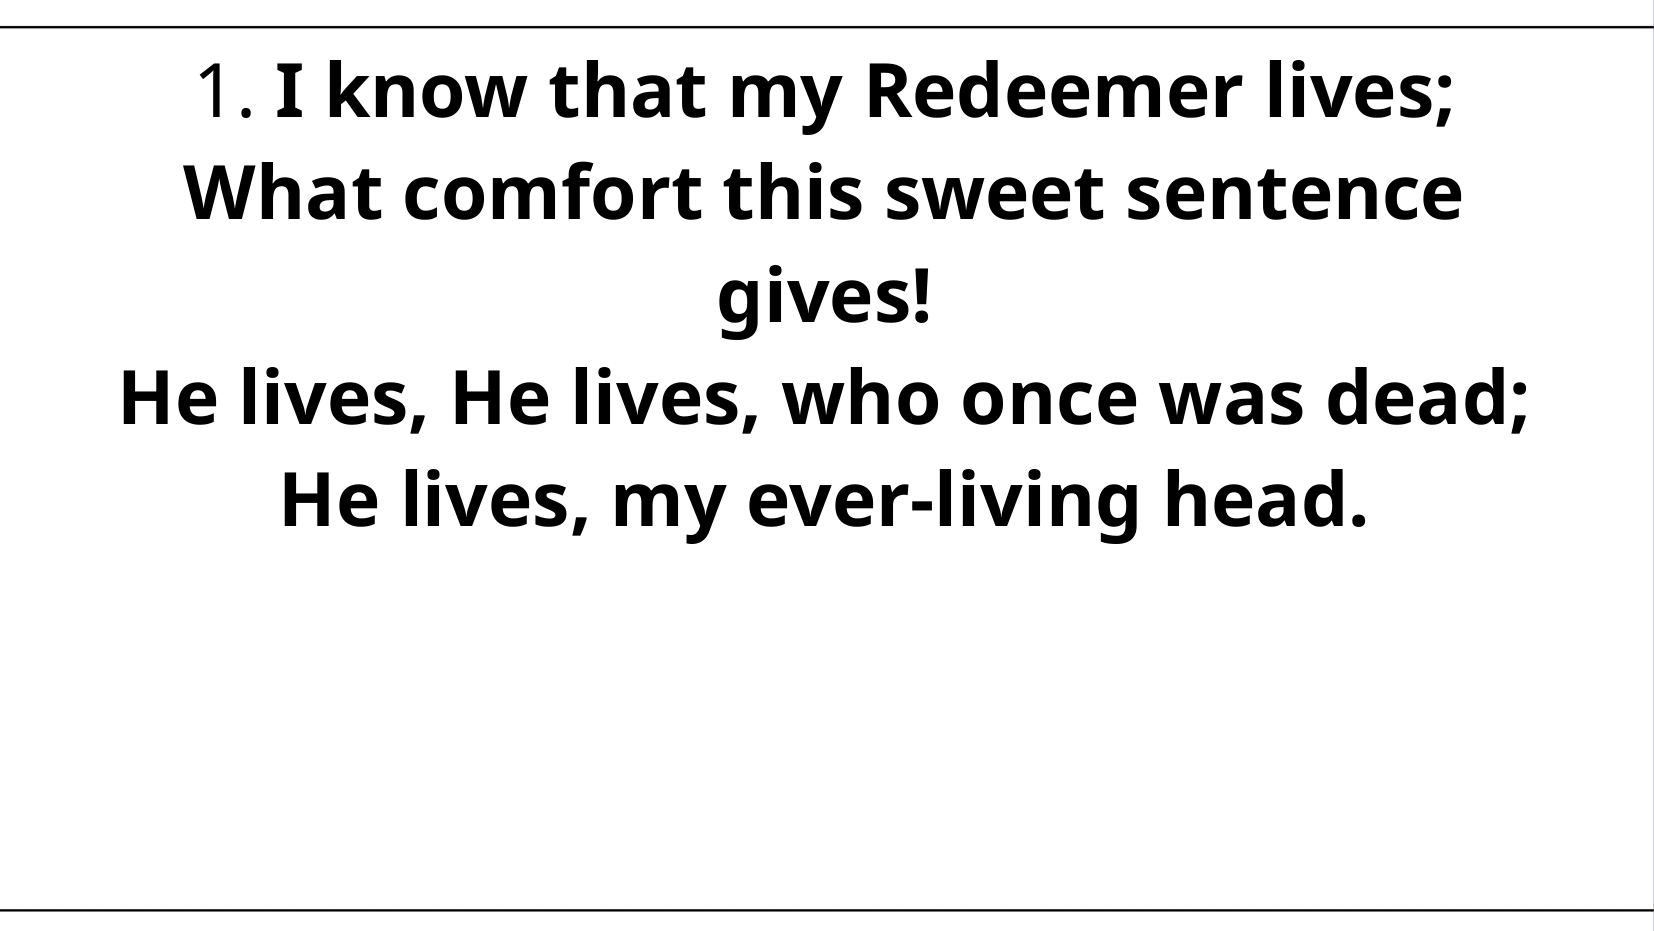

1. I know that my Redeemer lives;
What comfort this sweet sentence gives!
He lives, He lives, who once was dead;
He lives, my ever-living head.